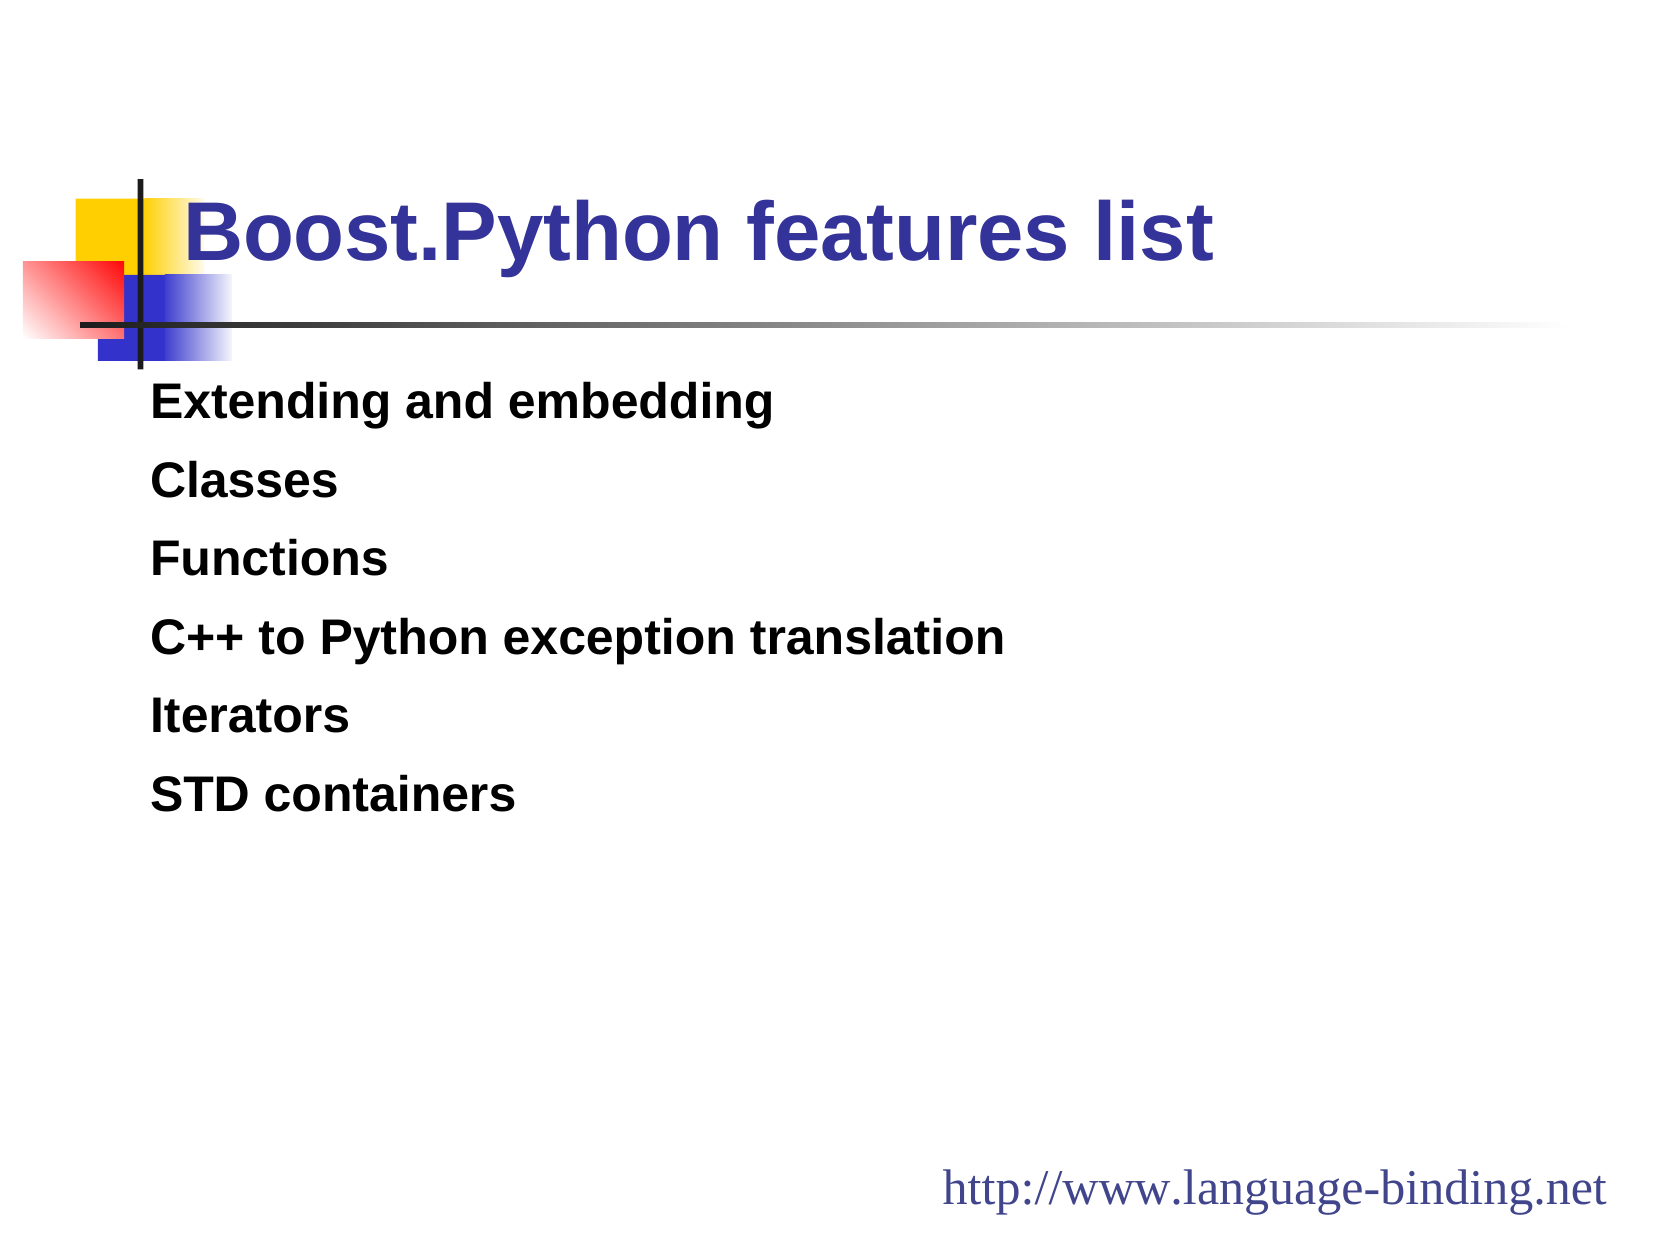

# Boost.Python features list
Extending and embedding
Classes
Functions
C++ to Python exception translation
Iterators
STD containers
http://www.language-binding.net